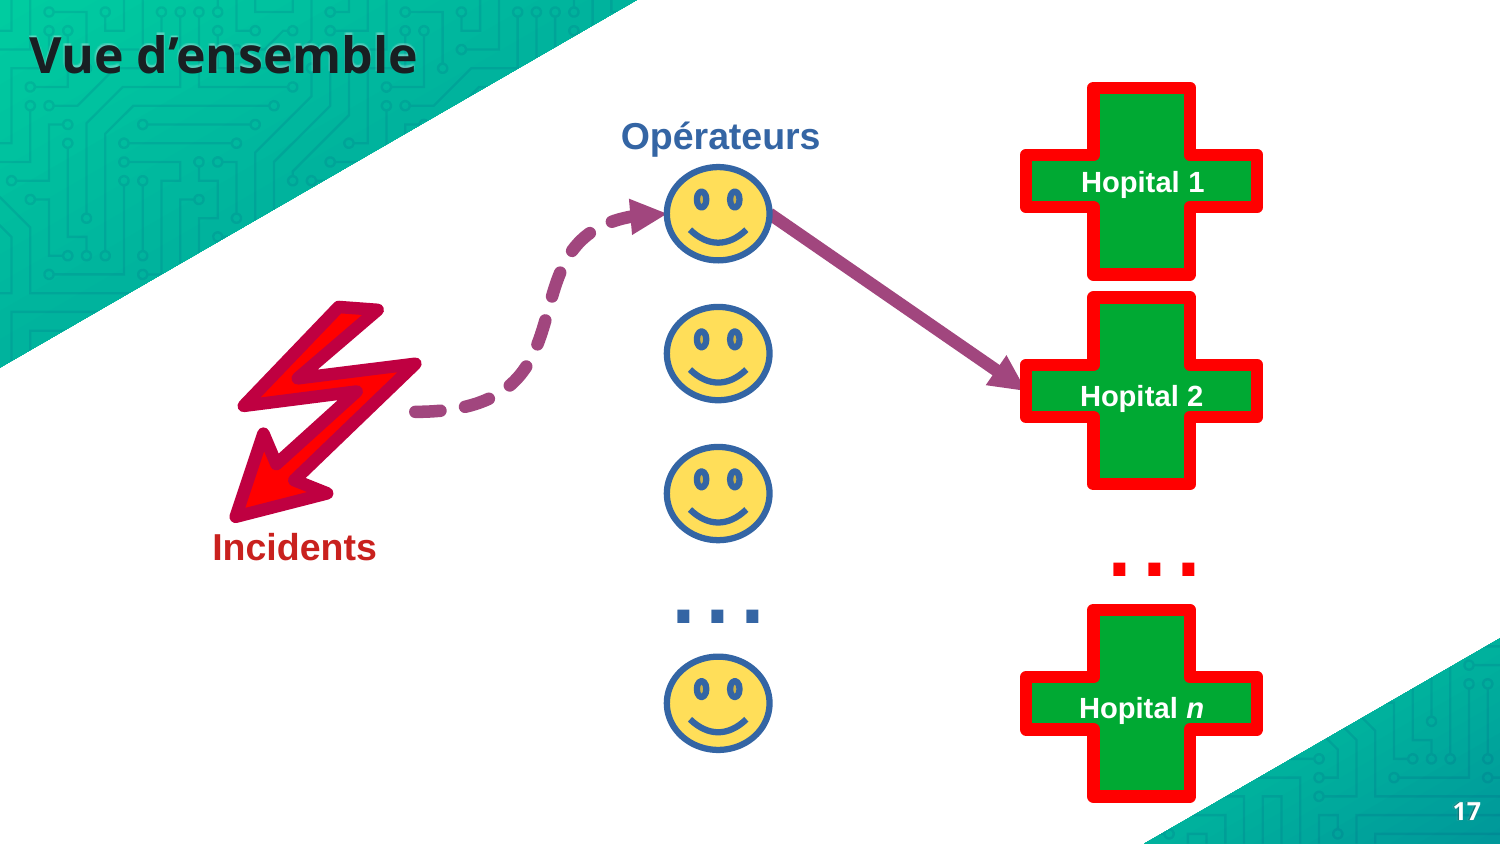

# Vue d’ensemble
Hopital 1
Hopital 2
Hopital n
...
Opérateurs
...
Incidents